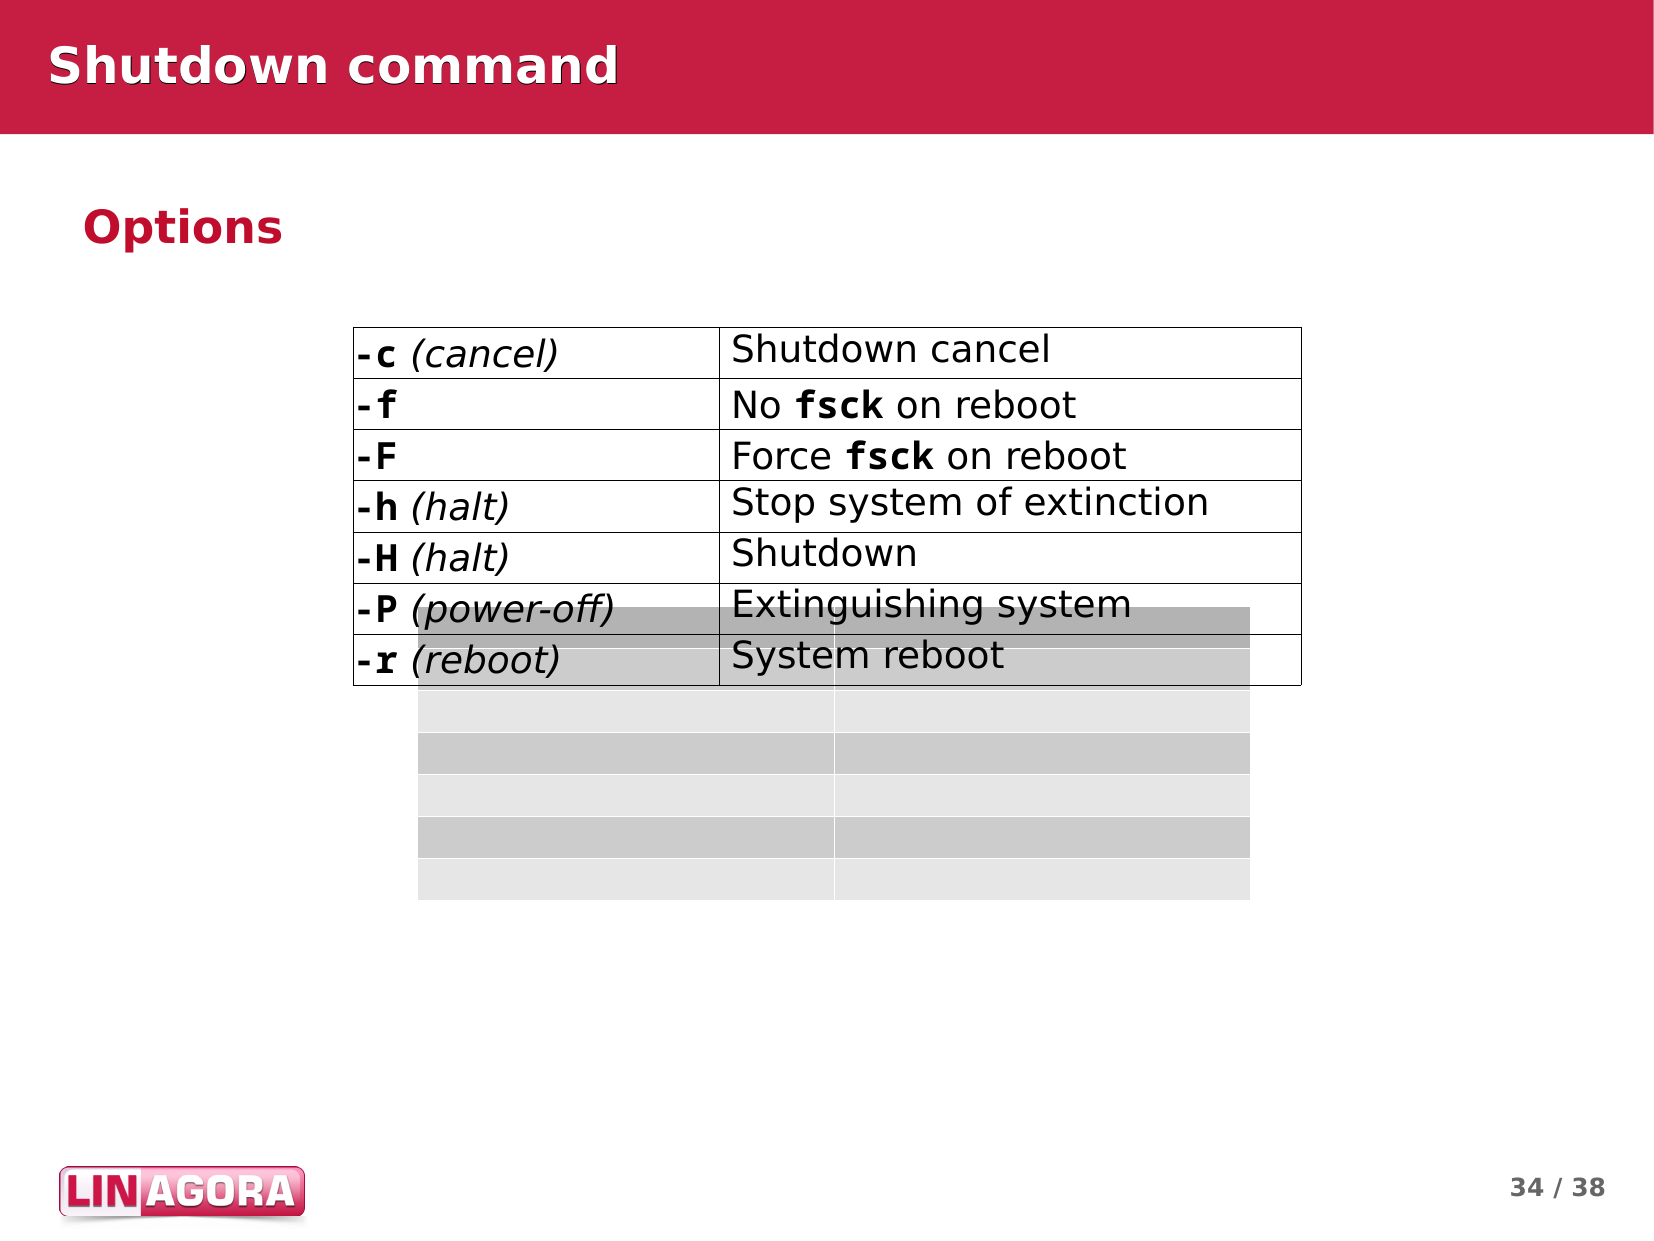

# Shutdown command
Options
| -c (cancel) | Shutdown cancel |
| --- | --- |
| -f | No fsck on reboot |
| -F | Force fsck on reboot |
| -h (halt) | Stop system of extinction |
| -H (halt) | Shutdown |
| -P (power-off) | Extinguishing system |
| -r (reboot) | System reboot |
| | |
| --- | --- |
| | |
| | |
| | |
| | |
| | |
| | |